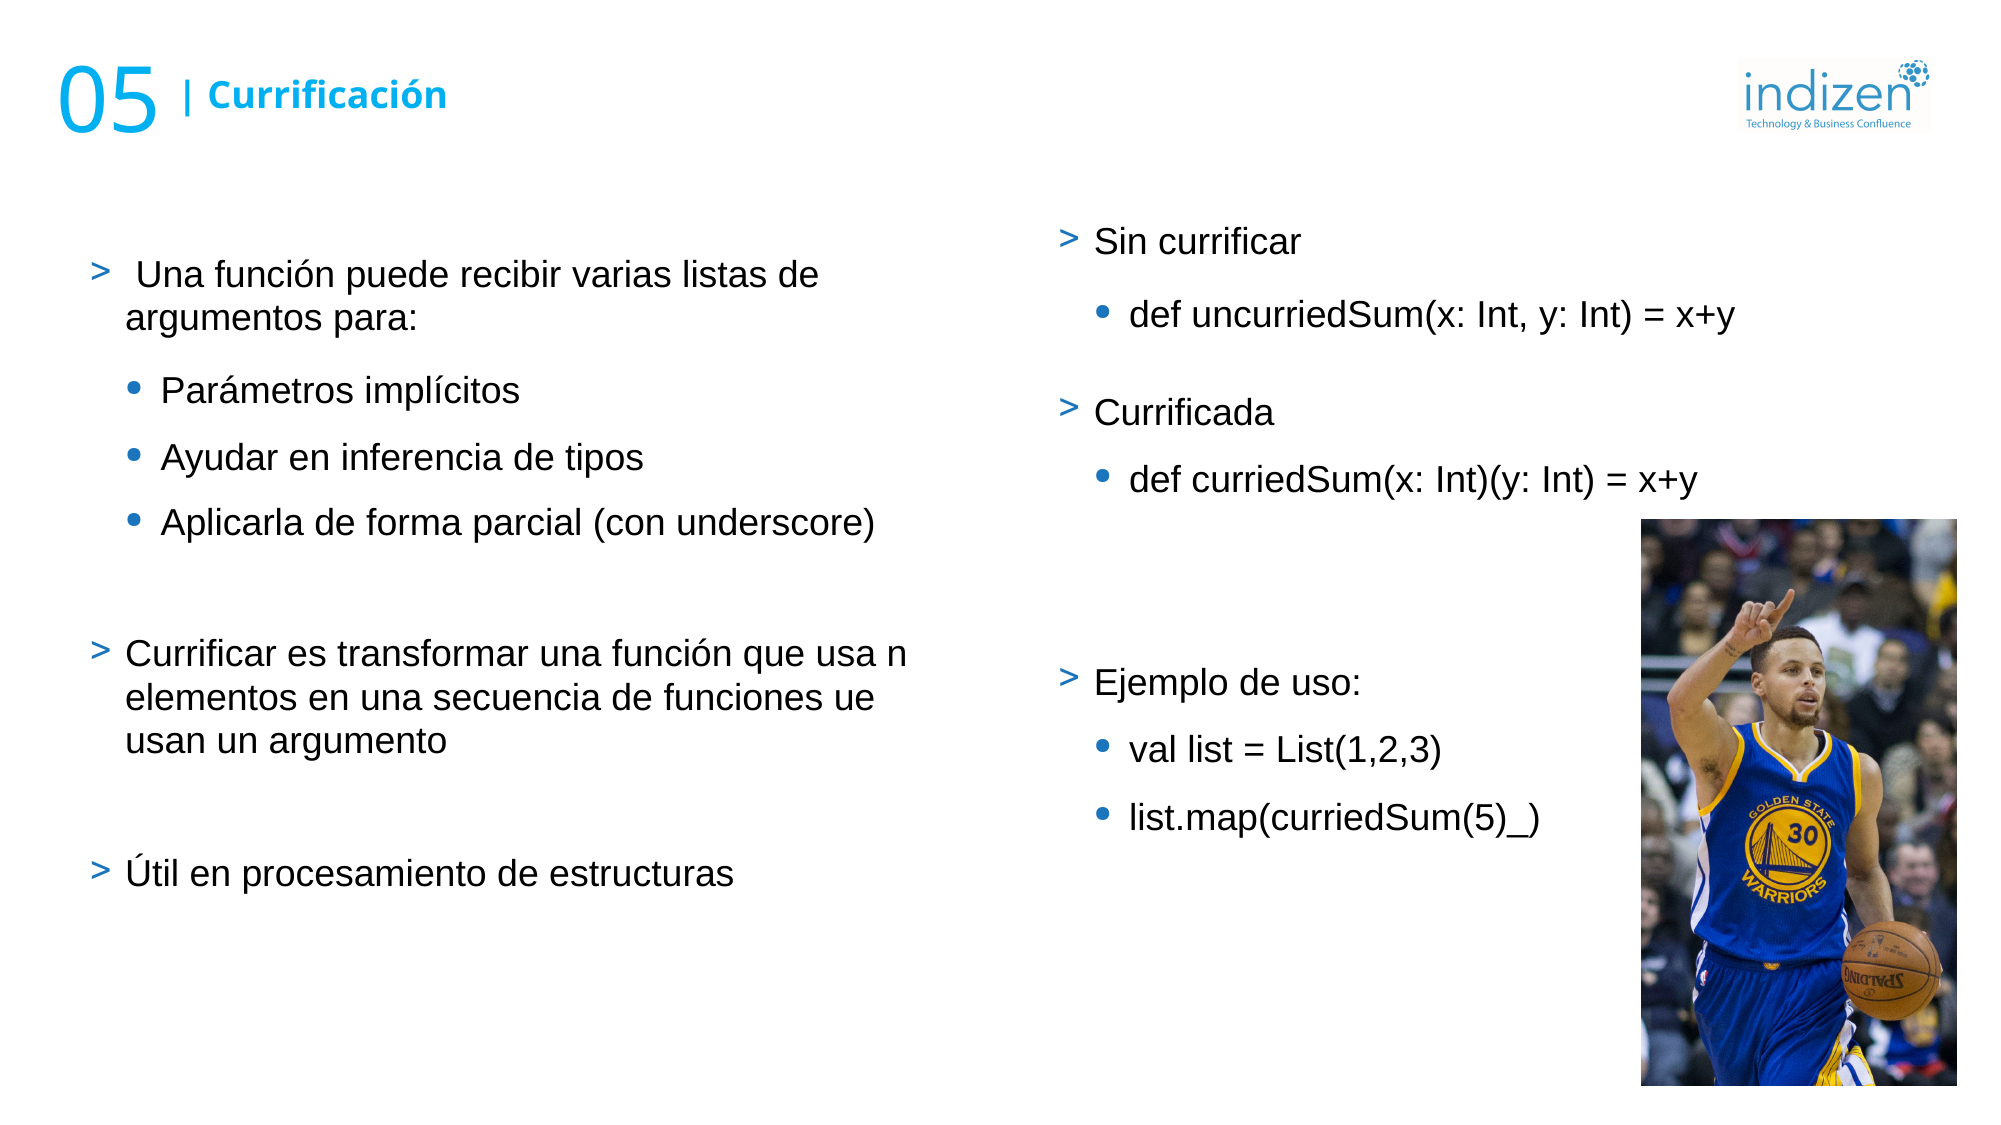

05
| Currificación
 Una función puede recibir varias listas de argumentos para:
Parámetros implícitos
Ayudar en inferencia de tipos
Aplicarla de forma parcial (con underscore)
Currificar es transformar una función que usa n elementos en una secuencia de funciones ue usan un argumento
Útil en procesamiento de estructuras
Sin currificar
def uncurriedSum(x: Int, y: Int) = x+y
Currificada
def curriedSum(x: Int)(y: Int) = x+y
Ejemplo de uso:
val list = List(1,2,3)
list.map(curriedSum(5)_)